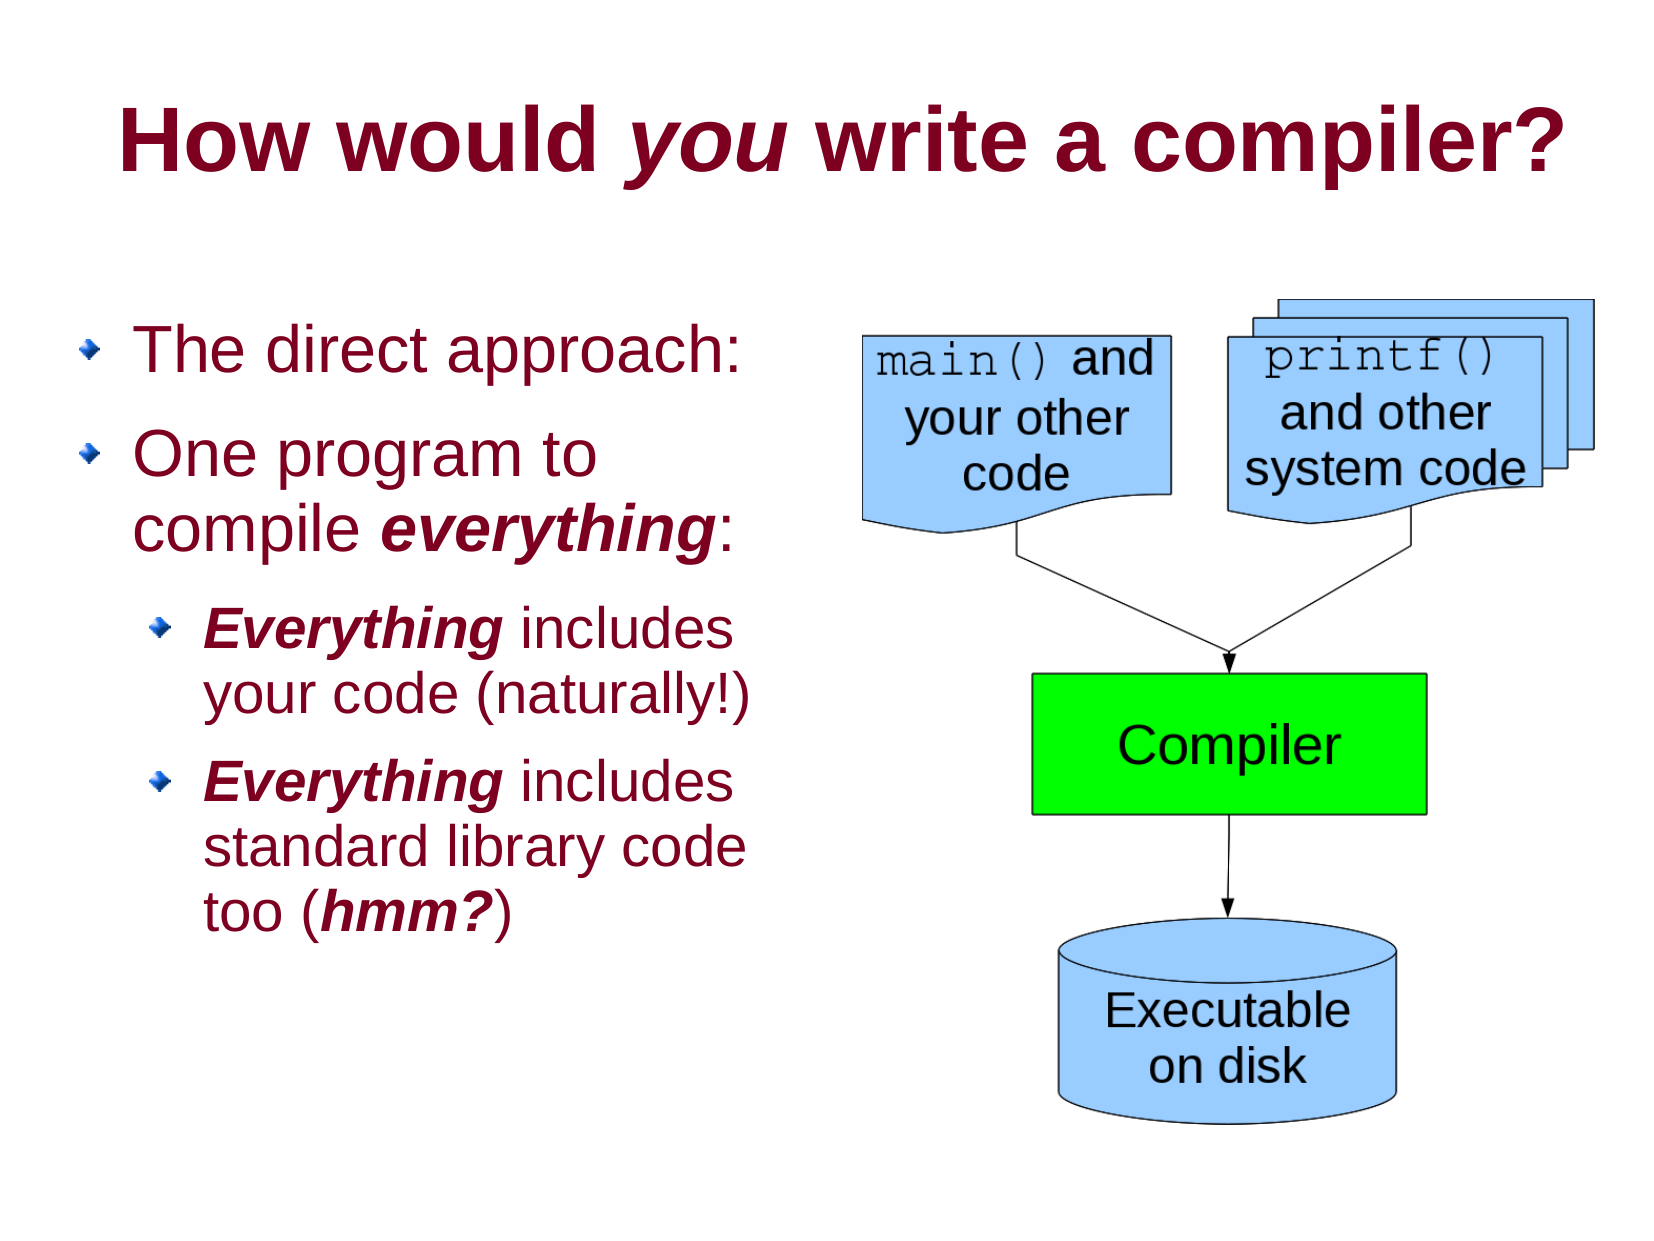

# How would you write a compiler?
The direct approach:
One program to compile everything:
Everything includes your code (naturally!)
Everything includes standard library code too (hmm?)